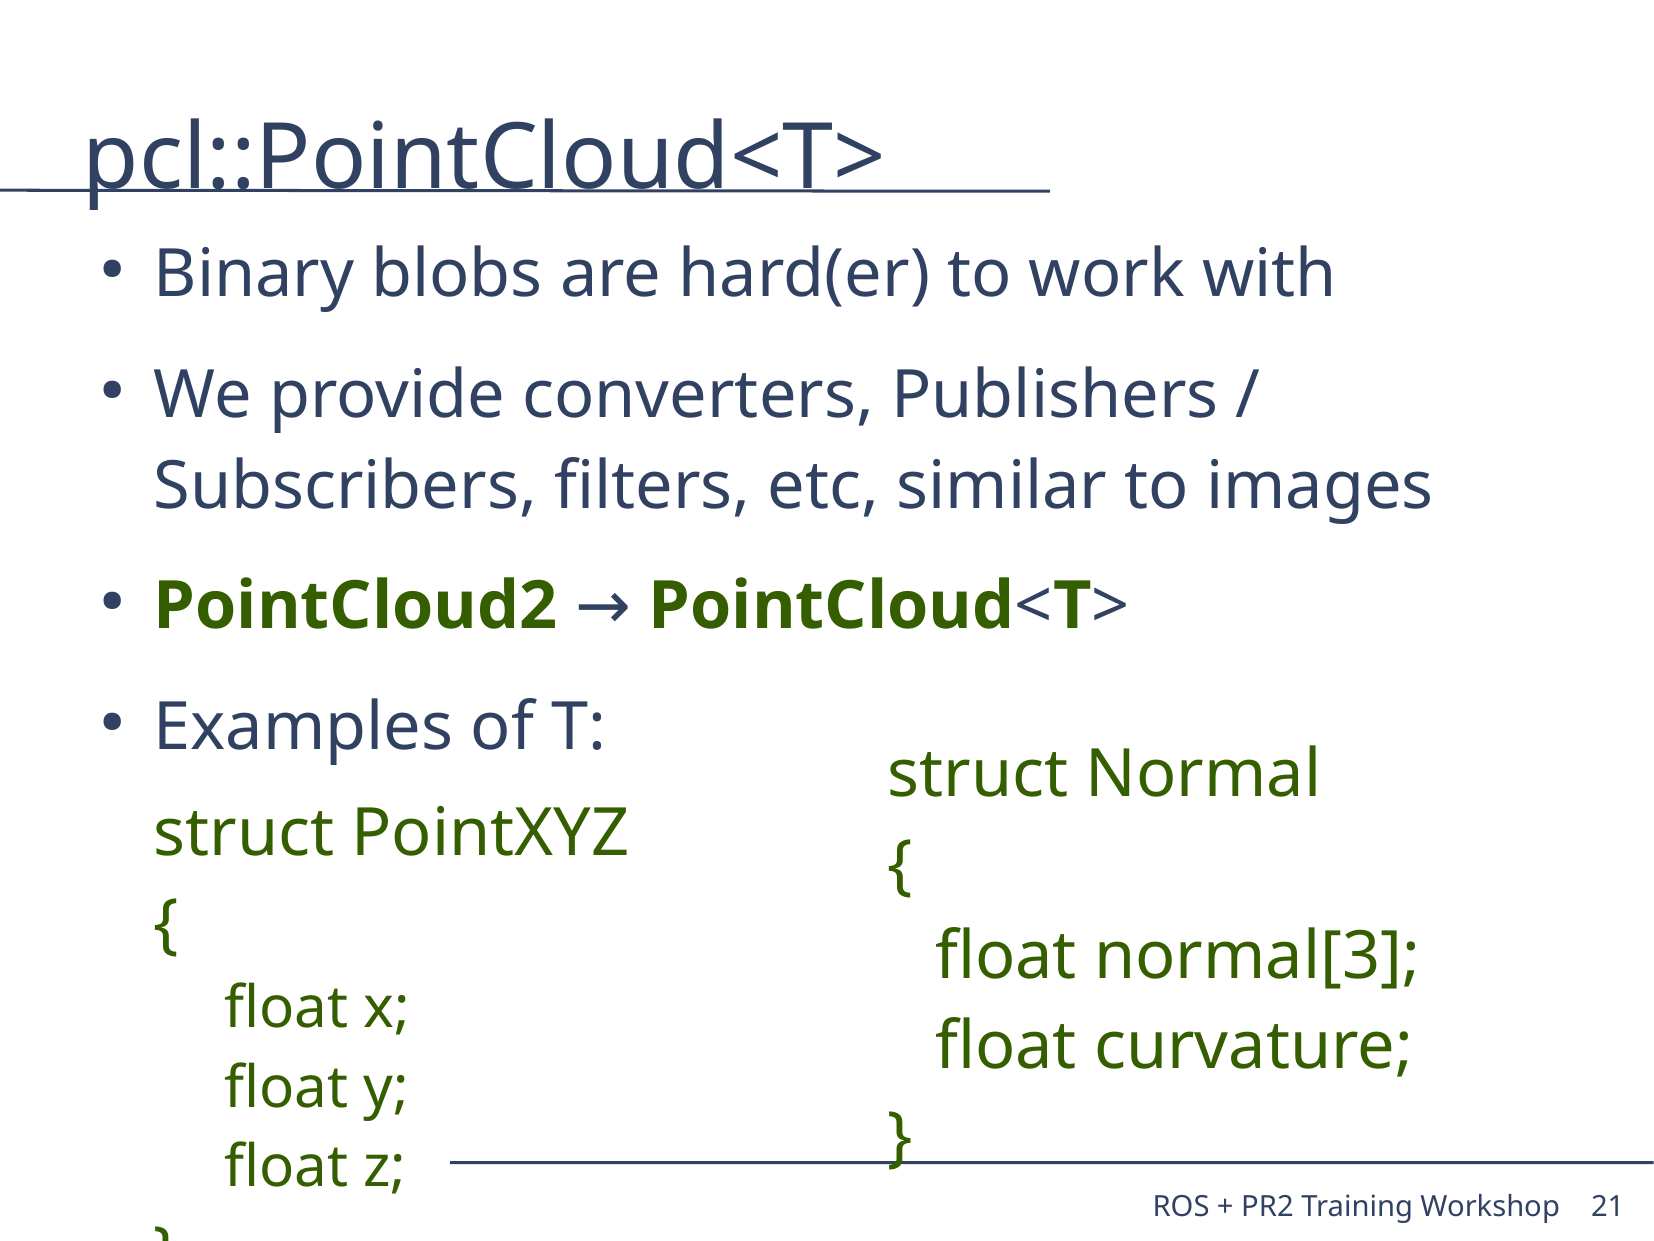

# pcl::PointCloud<T>
Binary blobs are hard(er) to work with
We provide converters, Publishers / Subscribers, filters, etc, similar to images
PointCloud2 → PointCloud<T>
Examples of T:
struct PointXYZ
{
float x;
float y;
float z;
}
struct Normal
{
float normal[3];
float curvature;
}